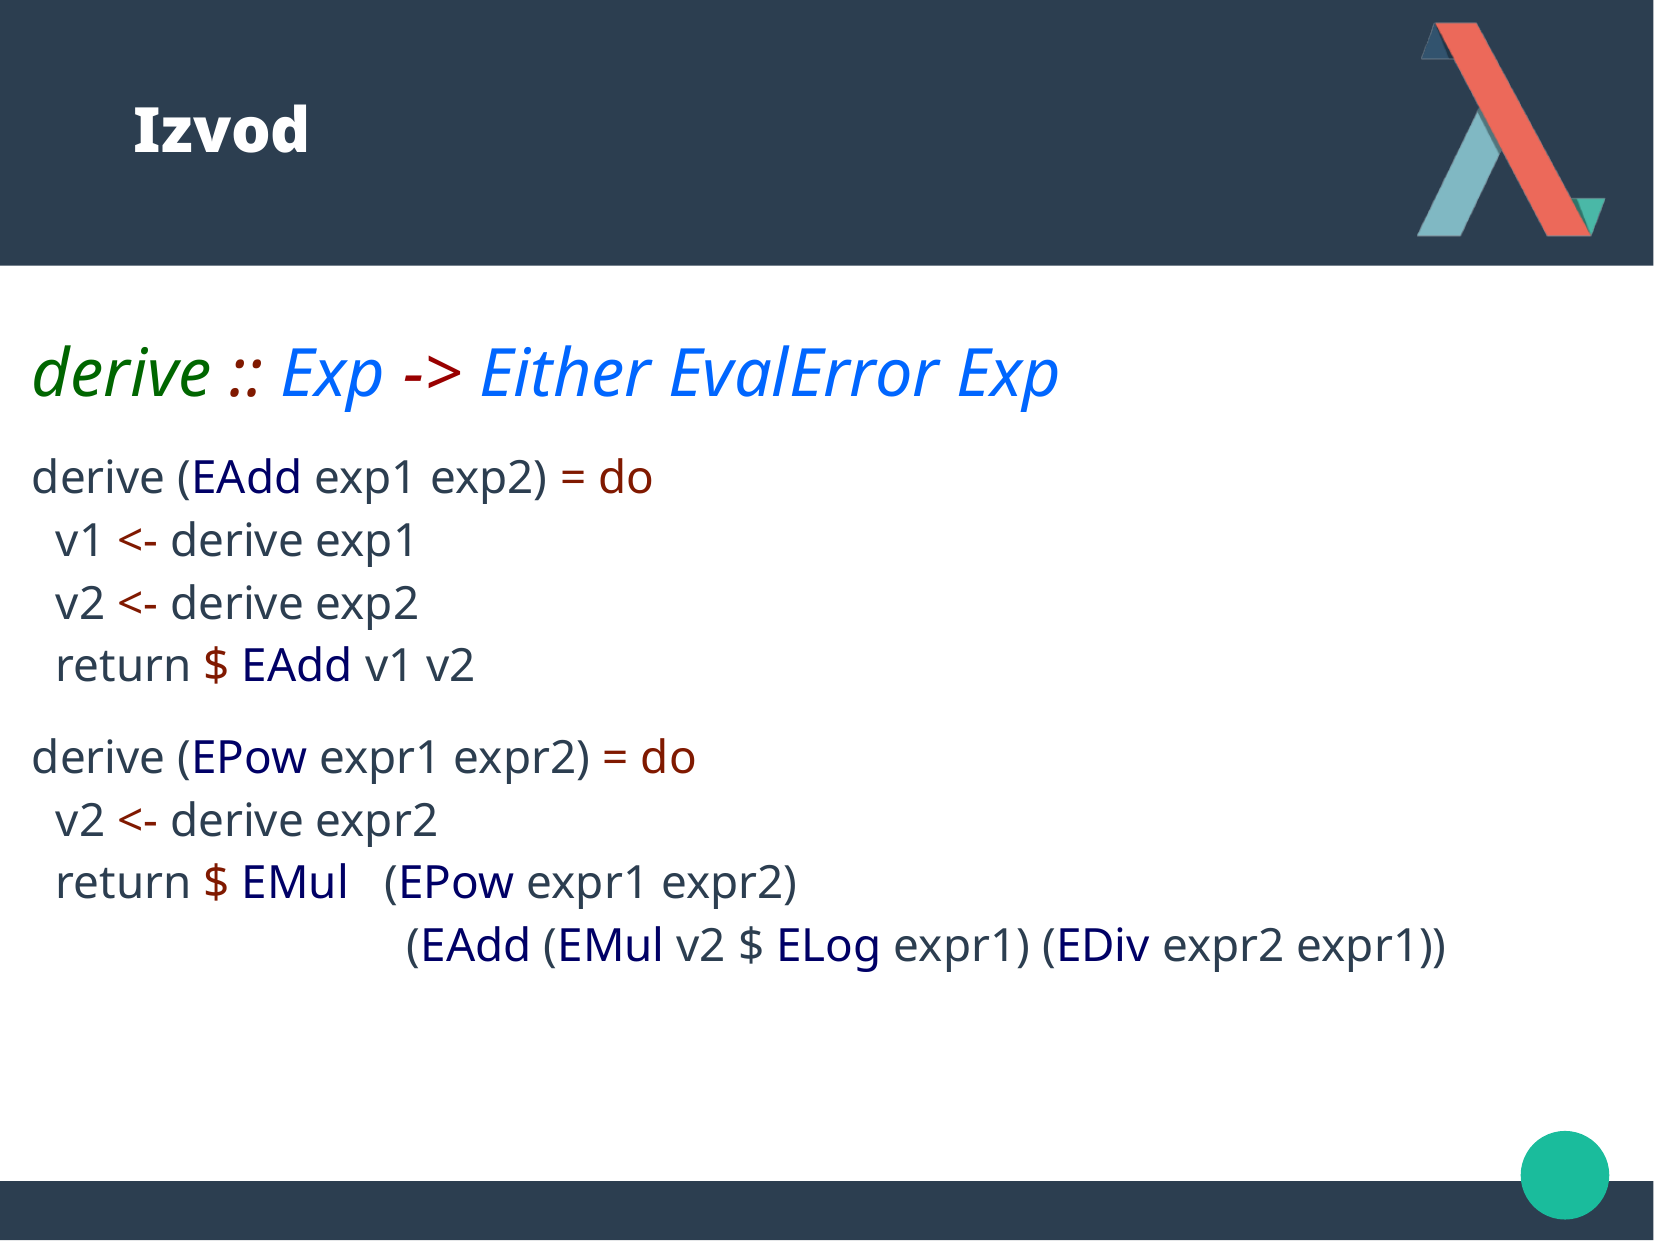

# Izvod
derive :: Exp -> Either EvalError Exp
derive (EAdd exp1 exp2) = do
 v1 <- derive exp1
 v2 <- derive exp2
 return $ EAdd v1 v2
derive (EPow expr1 expr2) = do
 v2 <- derive expr2
 return $ EMul (EPow expr1 expr2)
					(EAdd (EMul v2 $ ELog expr1) (EDiv expr2 expr1))